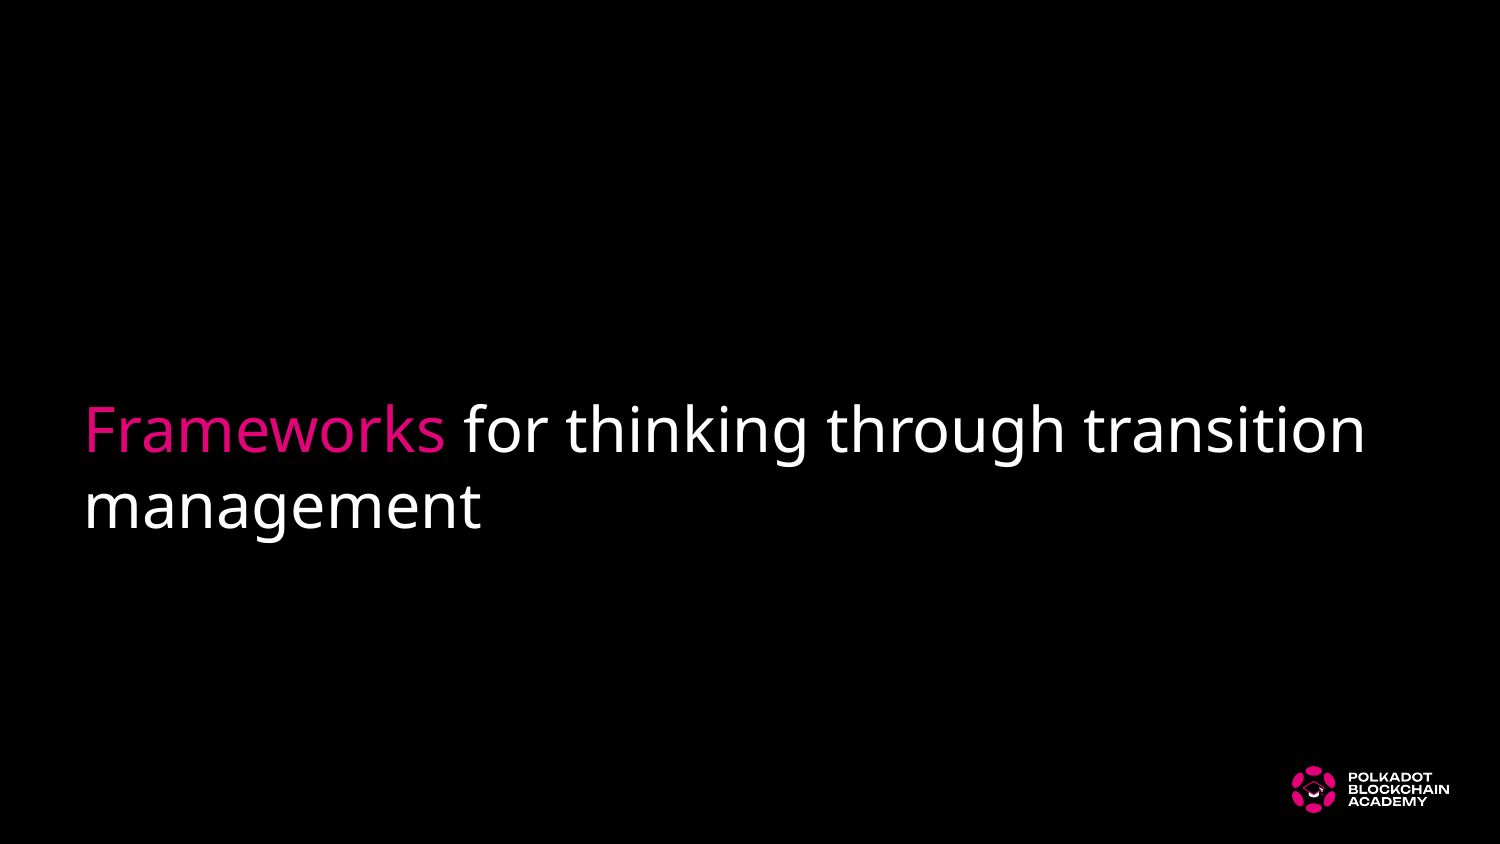

# Frameworks for thinking through transition management